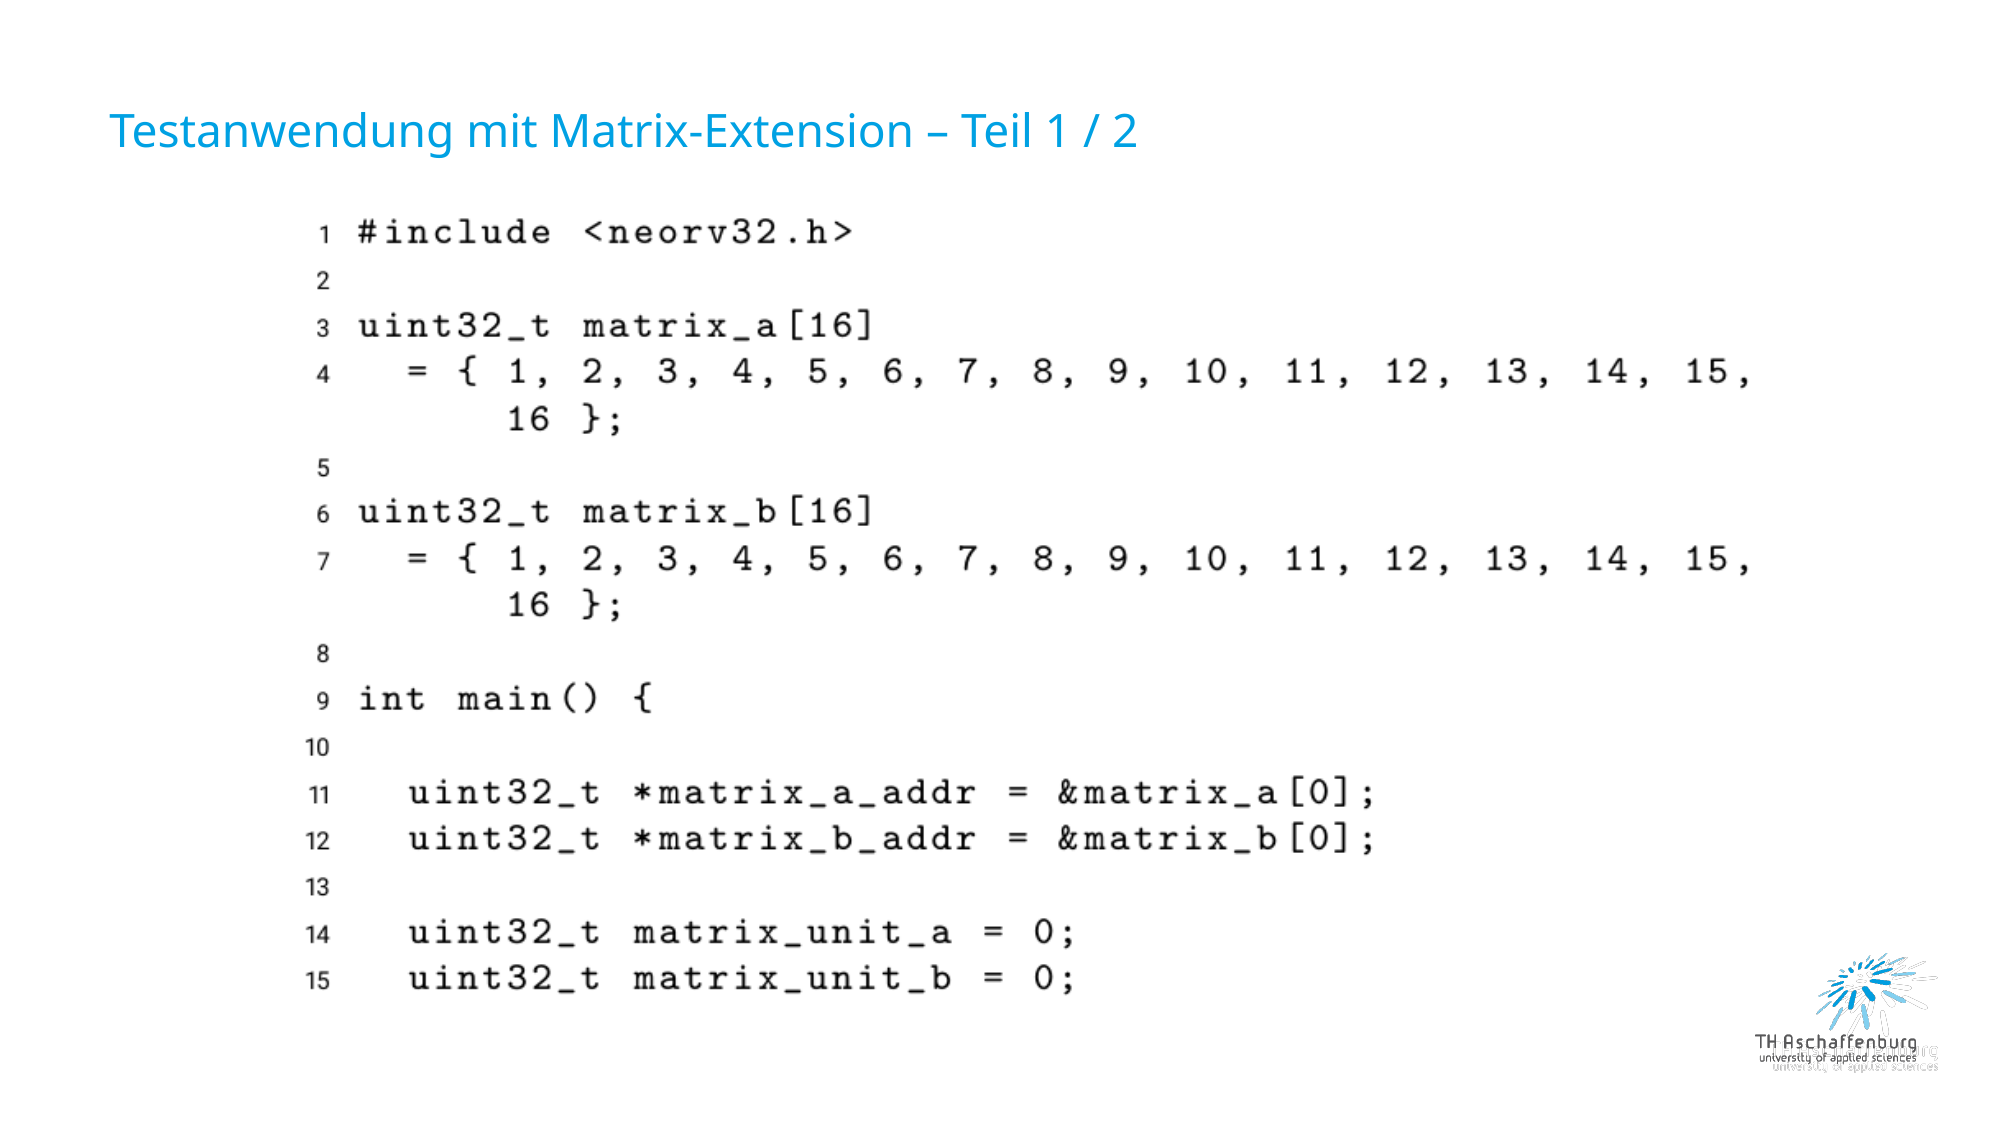

# Testanwendung mit Matrix-Extension – Teil 1 / 2